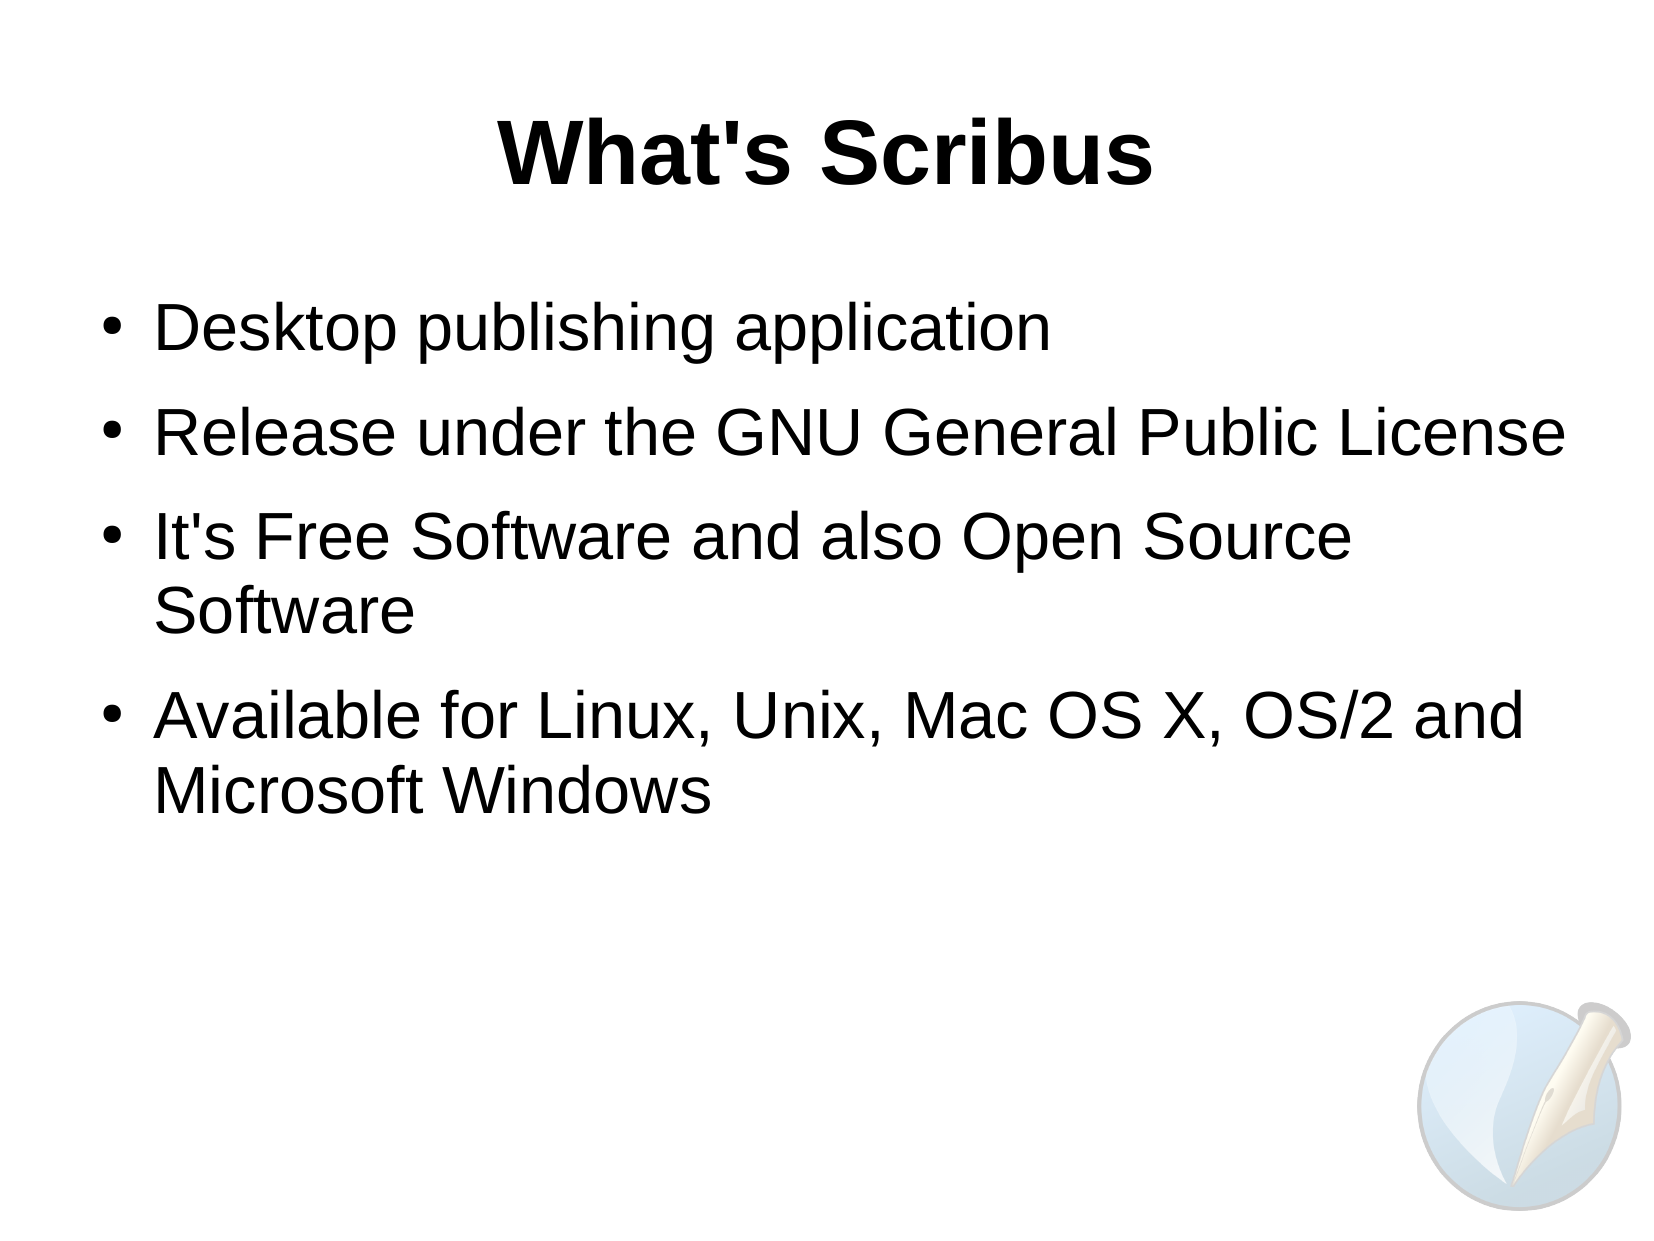

# What's Scribus
Desktop publishing application
Release under the GNU General Public License
It's Free Software and also Open Source Software
Available for Linux, Unix, Mac OS X, OS/2 and Microsoft Windows